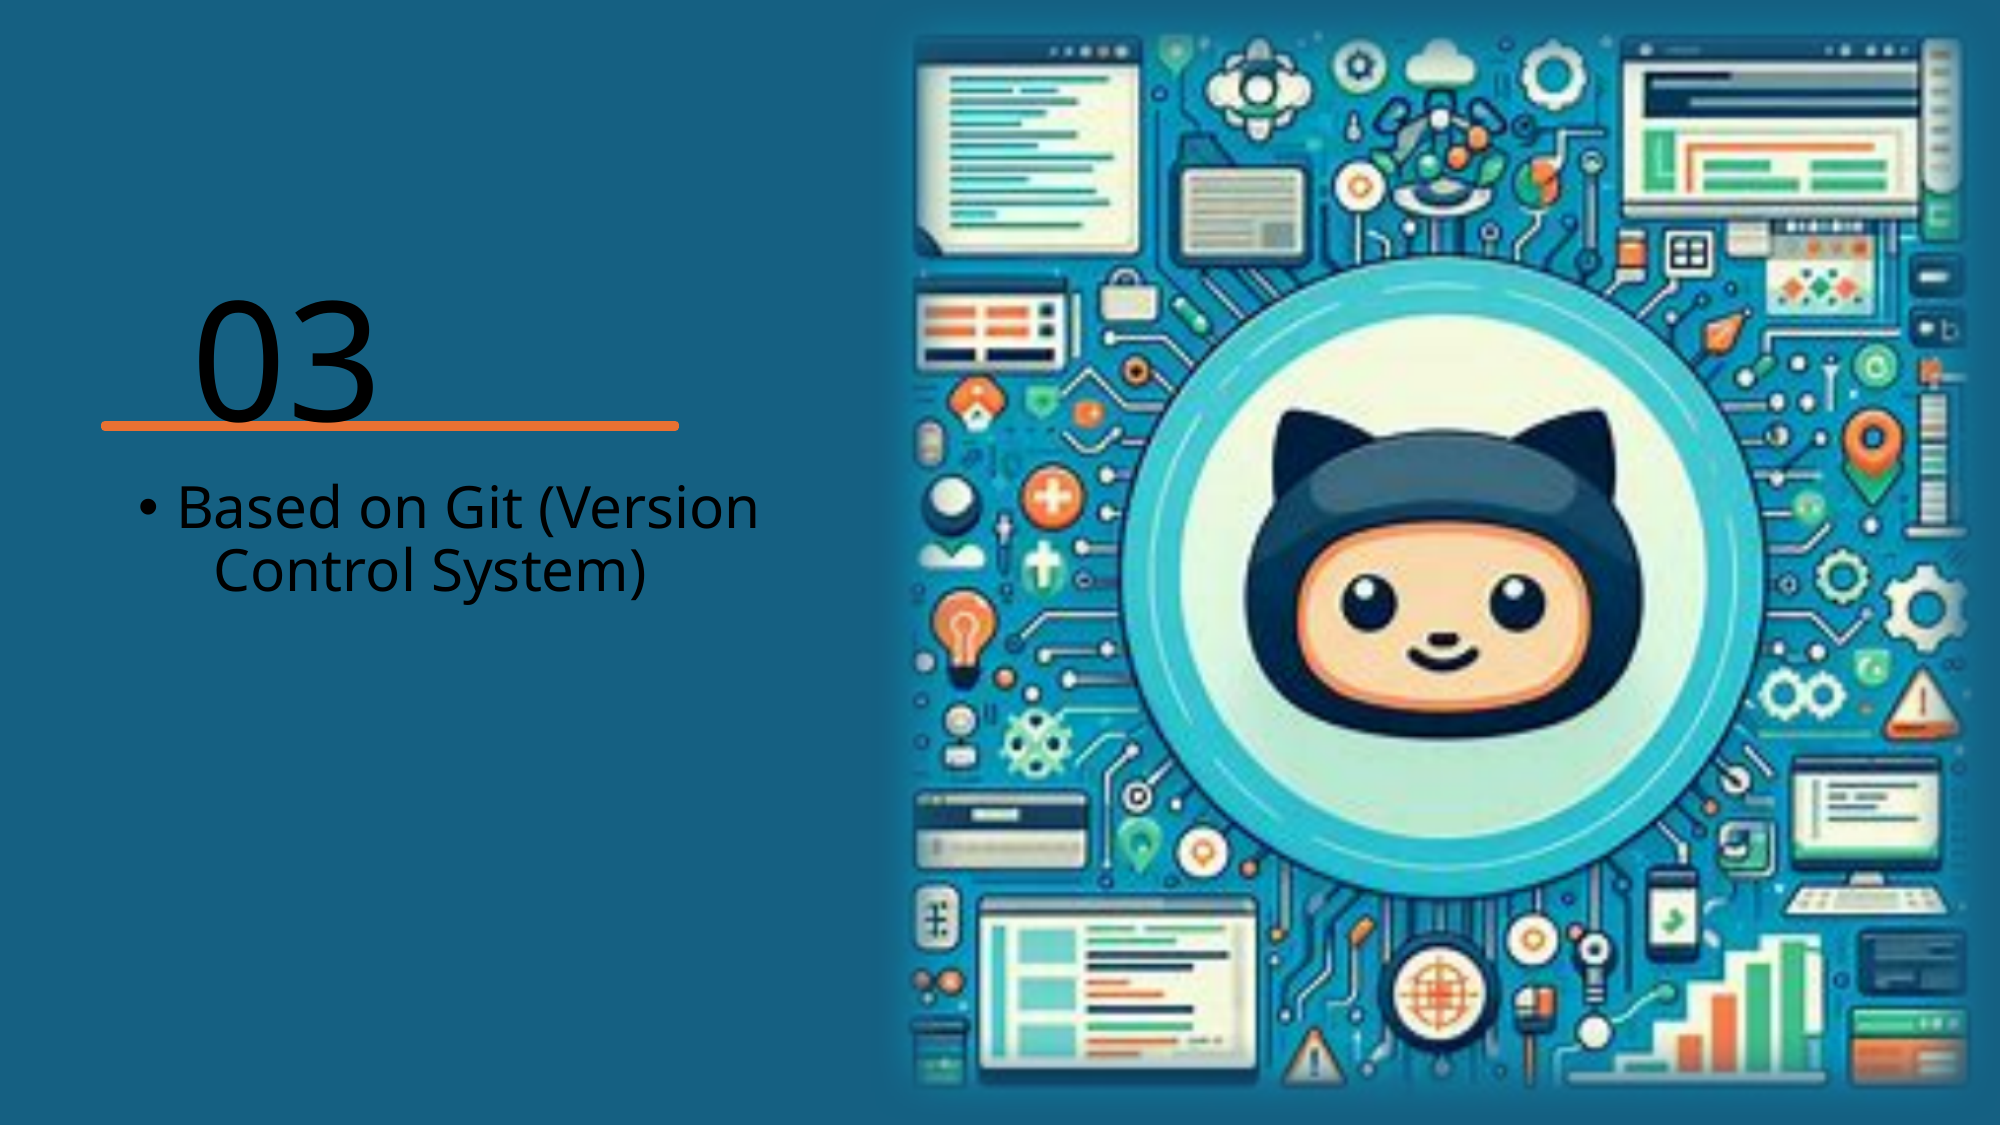

03
Based on Git (Version Control System)